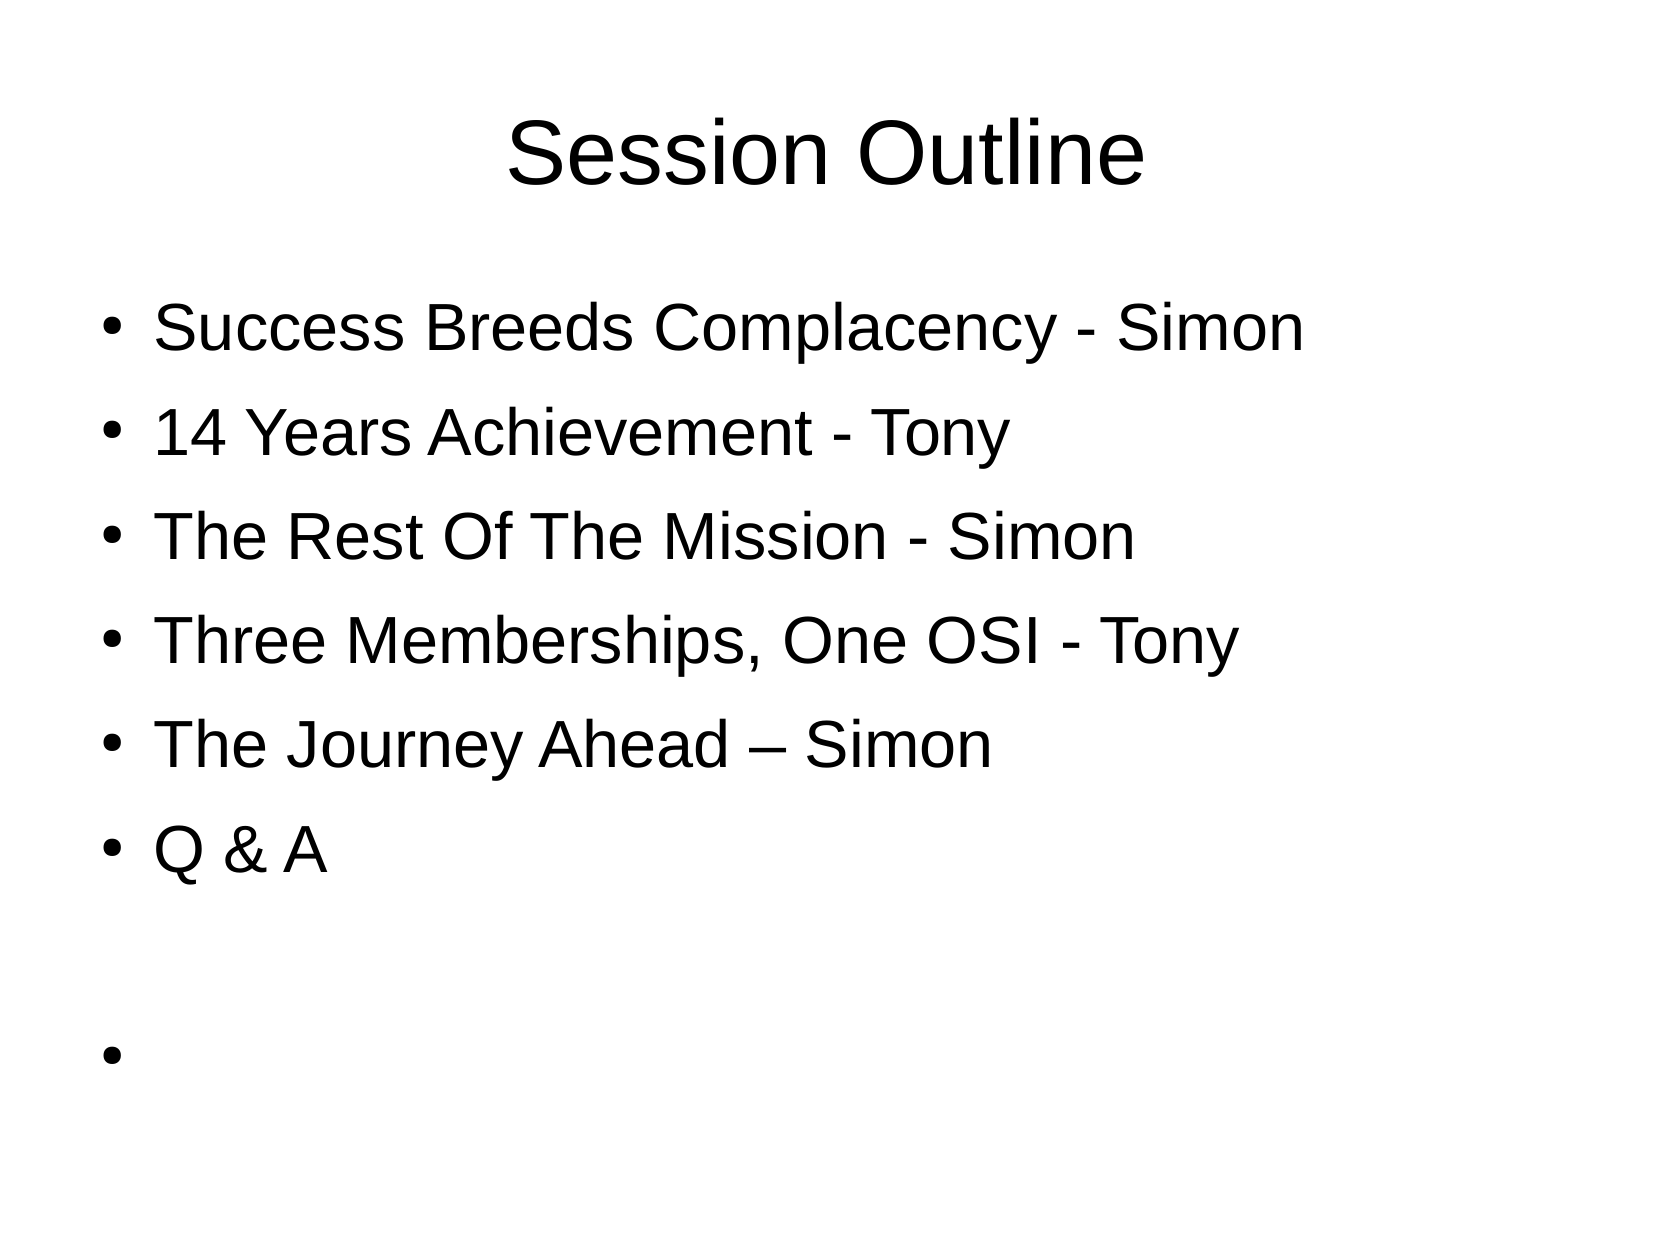

# Session Outline
Success Breeds Complacency - Simon
14 Years Achievement - Tony
The Rest Of The Mission - Simon
Three Memberships, One OSI - Tony
The Journey Ahead – Simon
Q & A